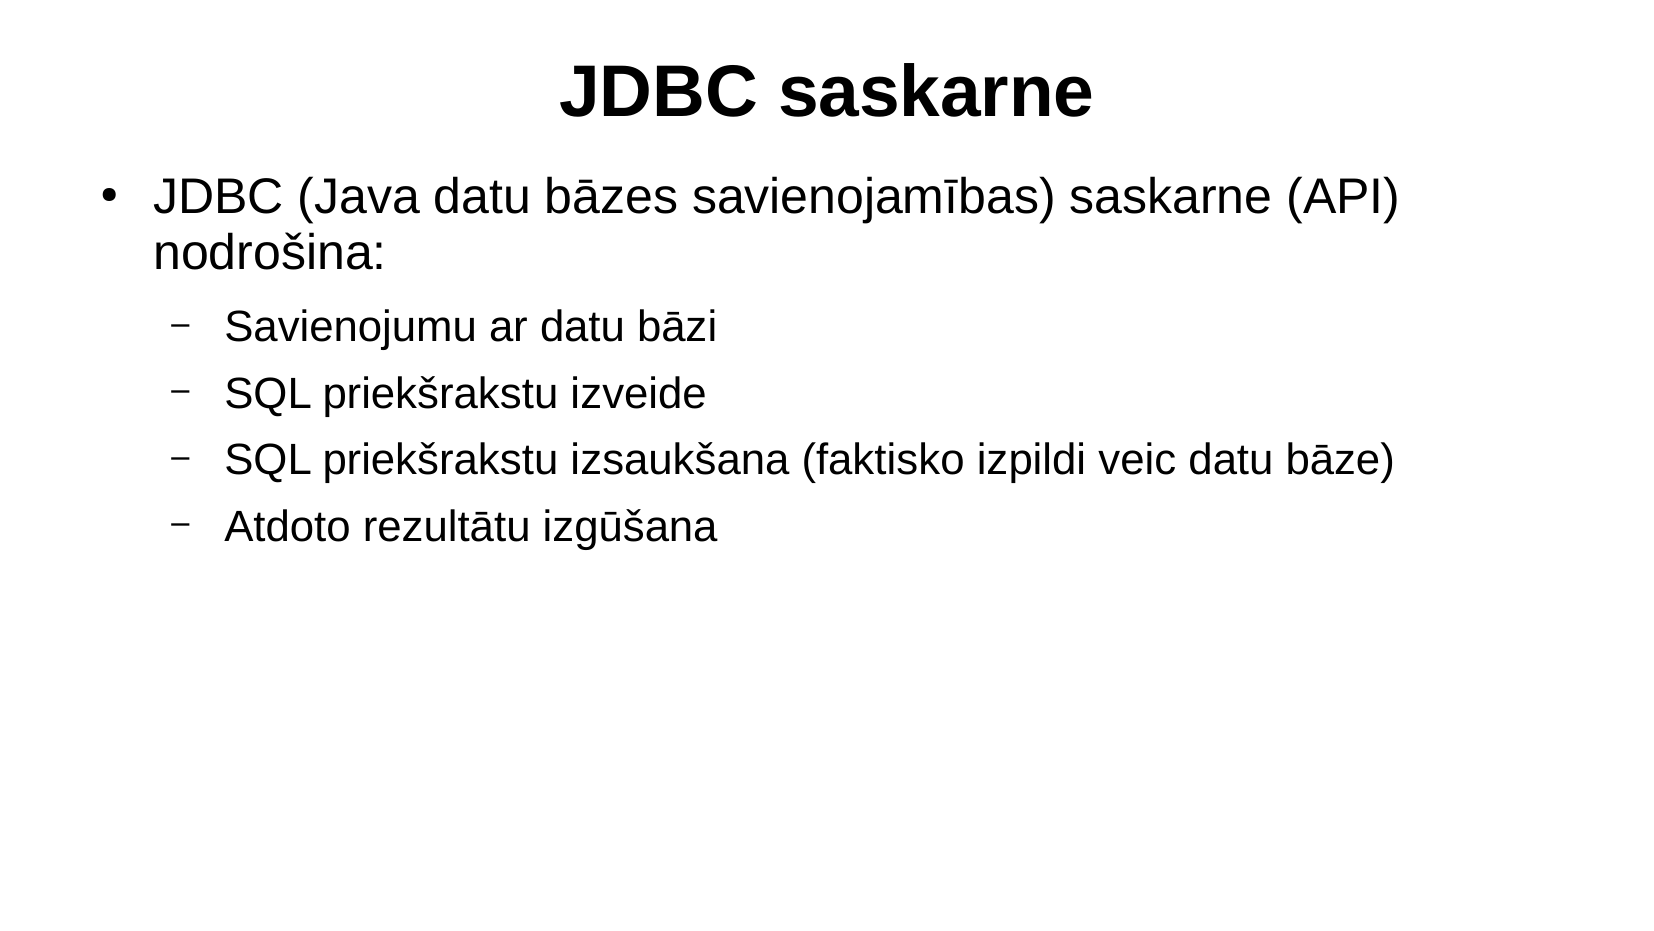

# JDBC saskarne
JDBC (Java datu bāzes savienojamības) saskarne (API) nodrošina:
Savienojumu ar datu bāzi
SQL priekšrakstu izveide
SQL priekšrakstu izsaukšana (faktisko izpildi veic datu bāze)
Atdoto rezultātu izgūšana